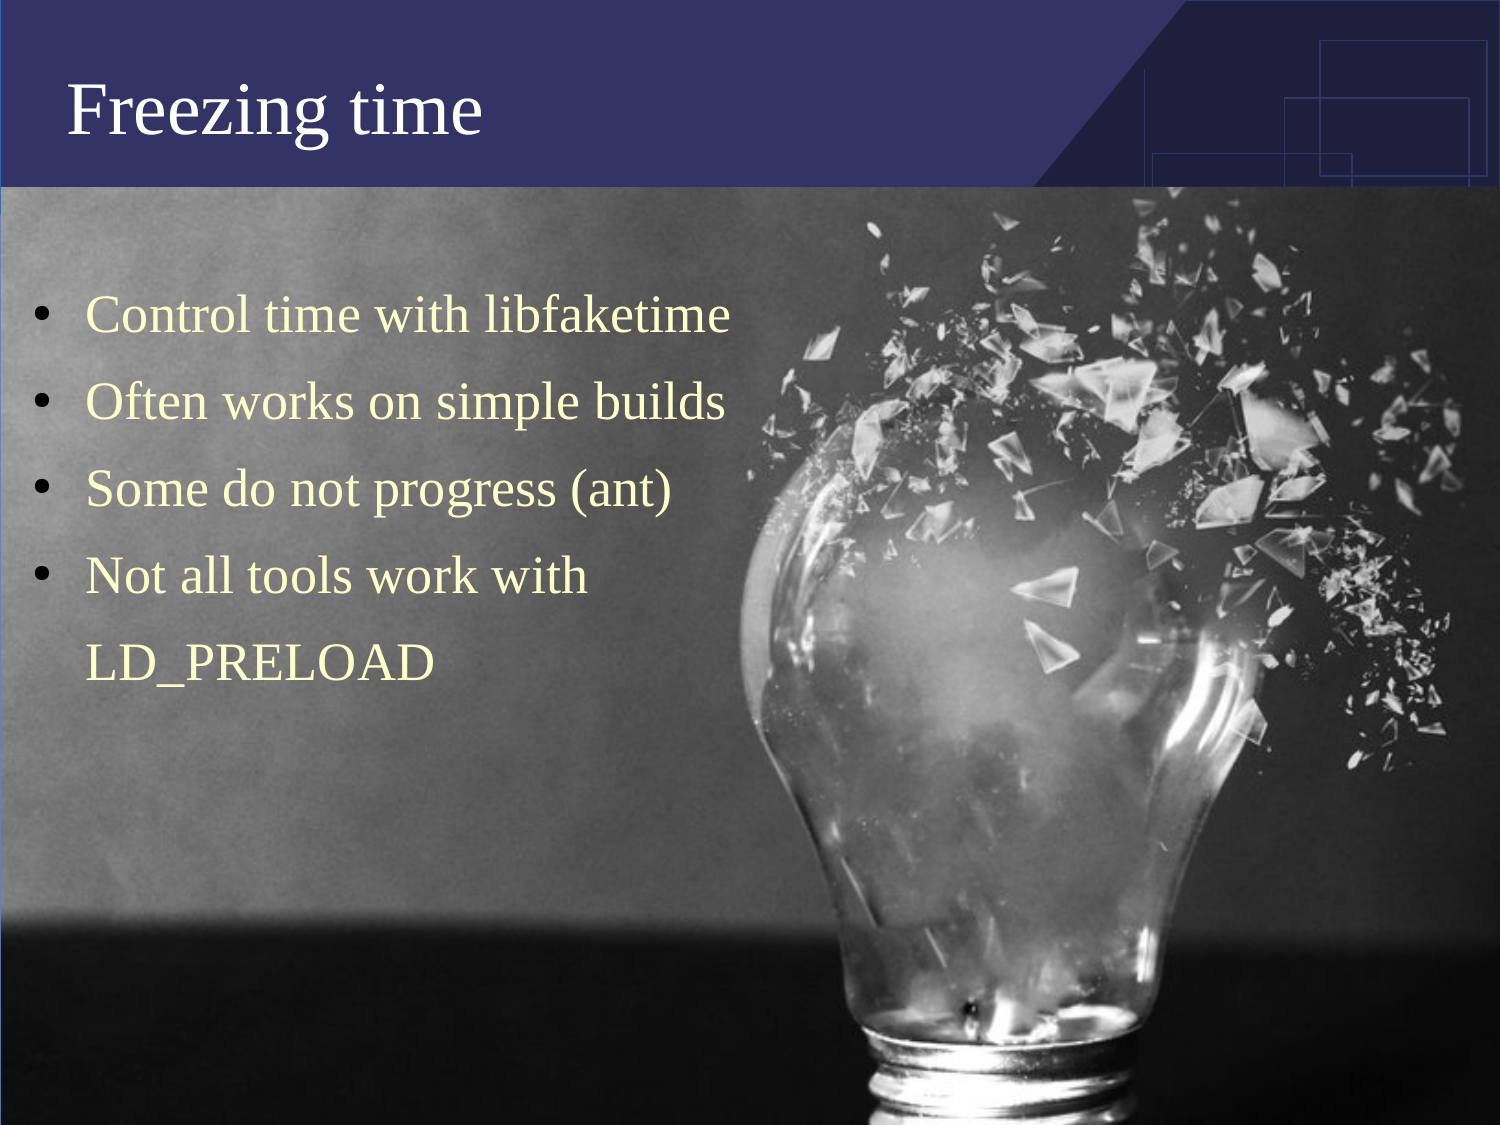

Freezing time
Control time with libfaketime
Often works on simple builds
Some do not progress (ant)
Not all tools work with
LD_PRELOAD